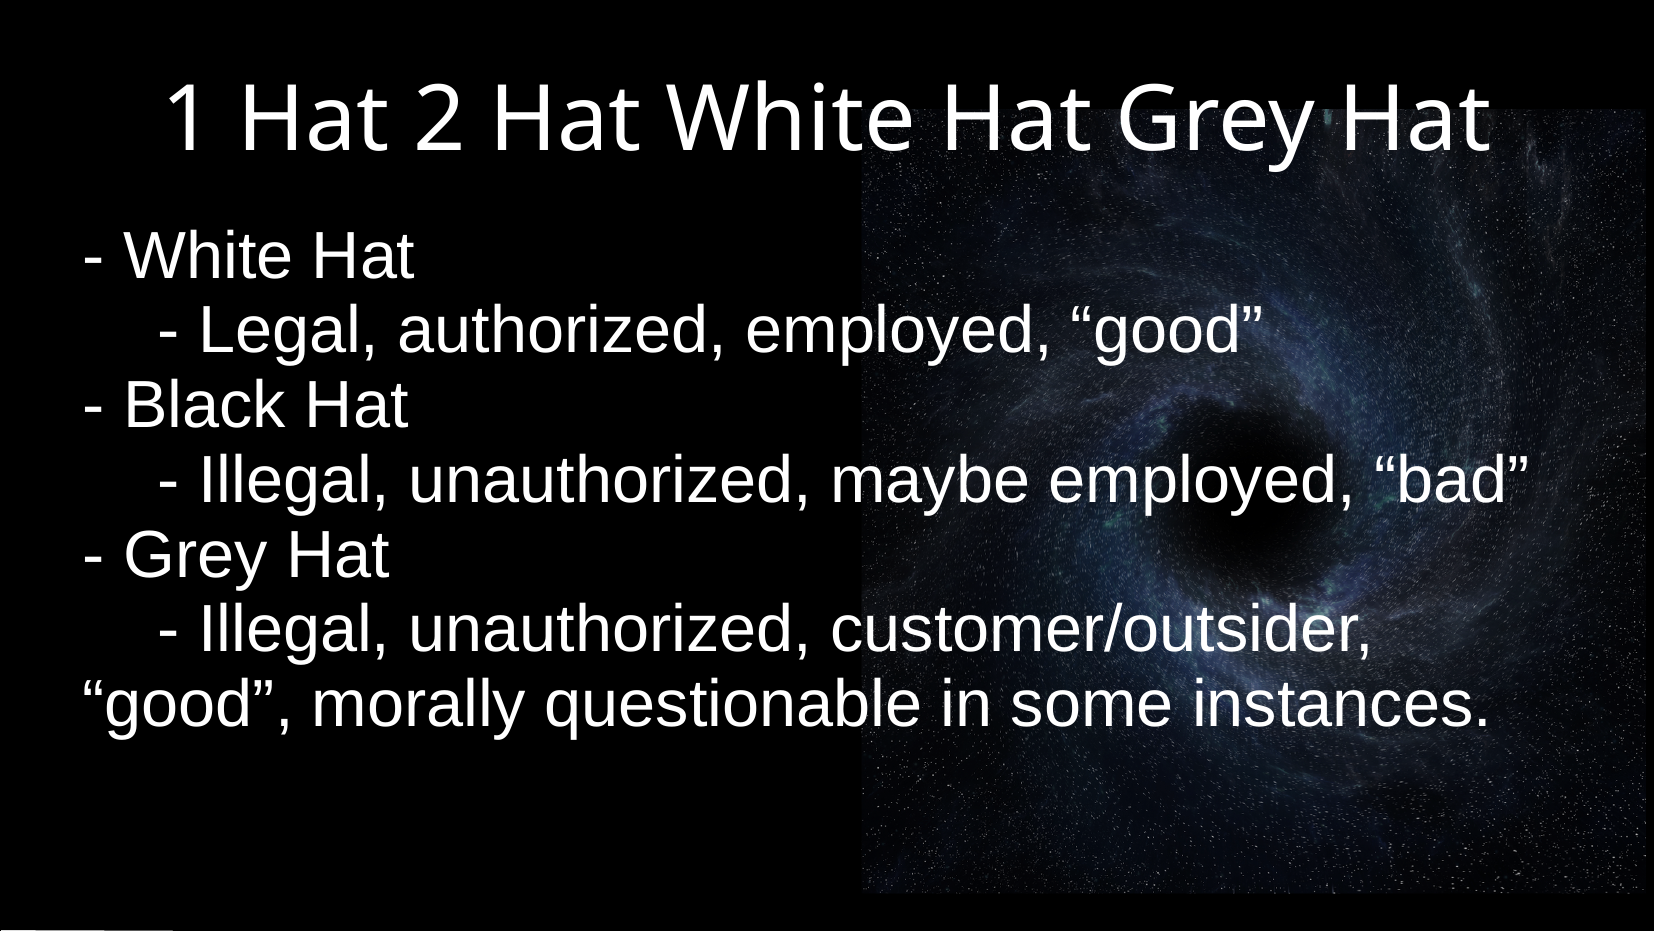

# 1 Hat 2 Hat White Hat Grey Hat
- White Hat
	- Legal, authorized, employed, “good”
- Black Hat
	- Illegal, unauthorized, maybe employed, “bad”
- Grey Hat
	- Illegal, unauthorized, customer/outsider, “good”, morally questionable in some instances.